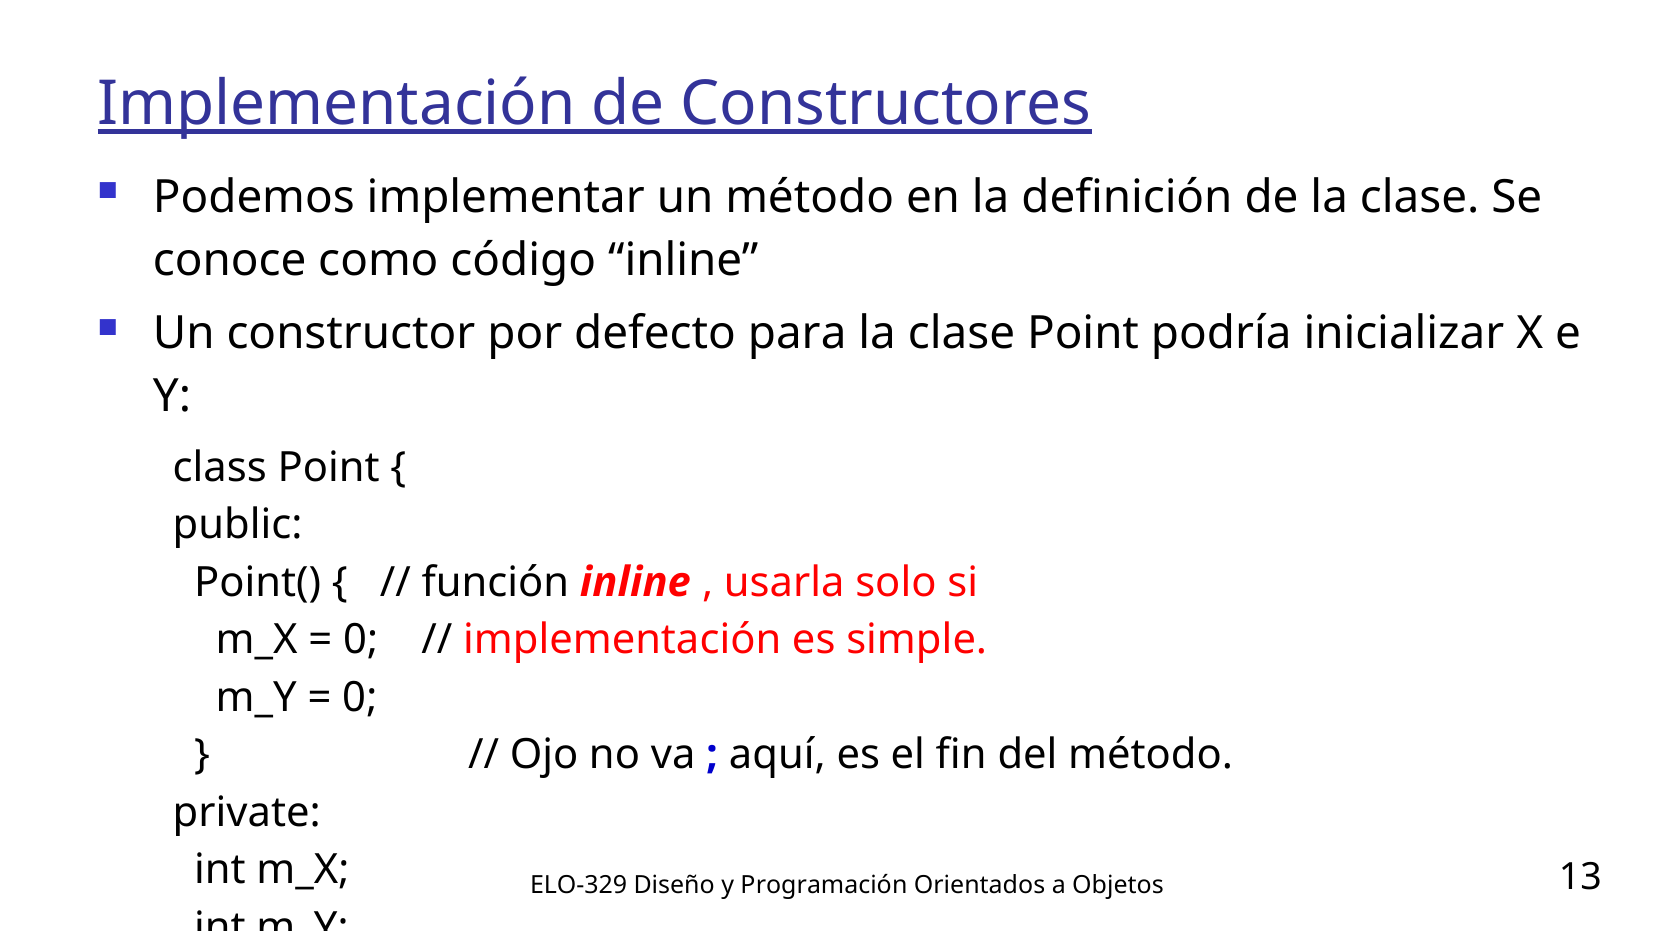

# Implementación de Constructores
Podemos implementar un método en la definición de la clase. Se conoce como código “inline”
Un constructor por defecto para la clase Point podría inicializar X e Y:
class Point {
public:
 Point() { // función inline , usarla solo si
 m_X = 0; // implementación es simple.
 m_Y = 0;
 } // Ojo no va ; aquí, es el fin del método.
private:
 int m_X;
 int m_Y;
};
13